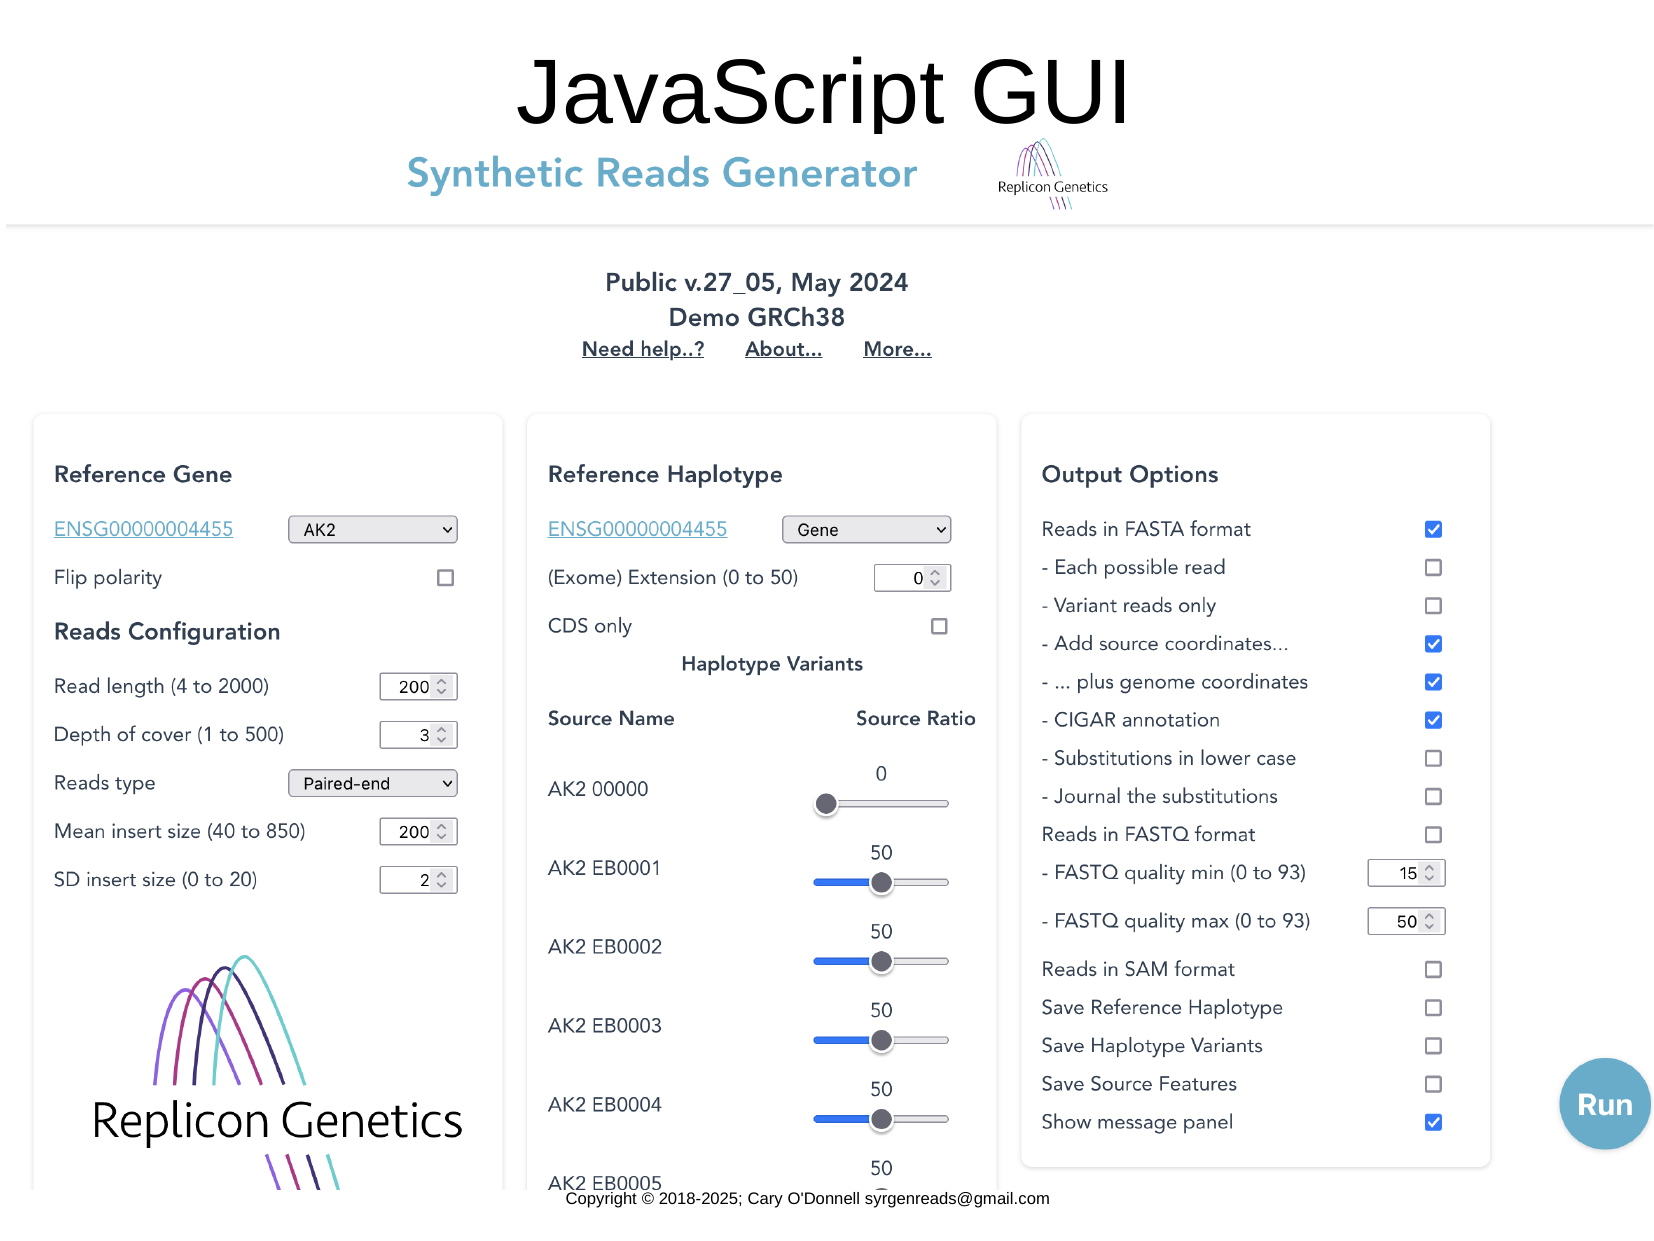

# JavaScript GUI
Currently served from AWS to Firefox browser